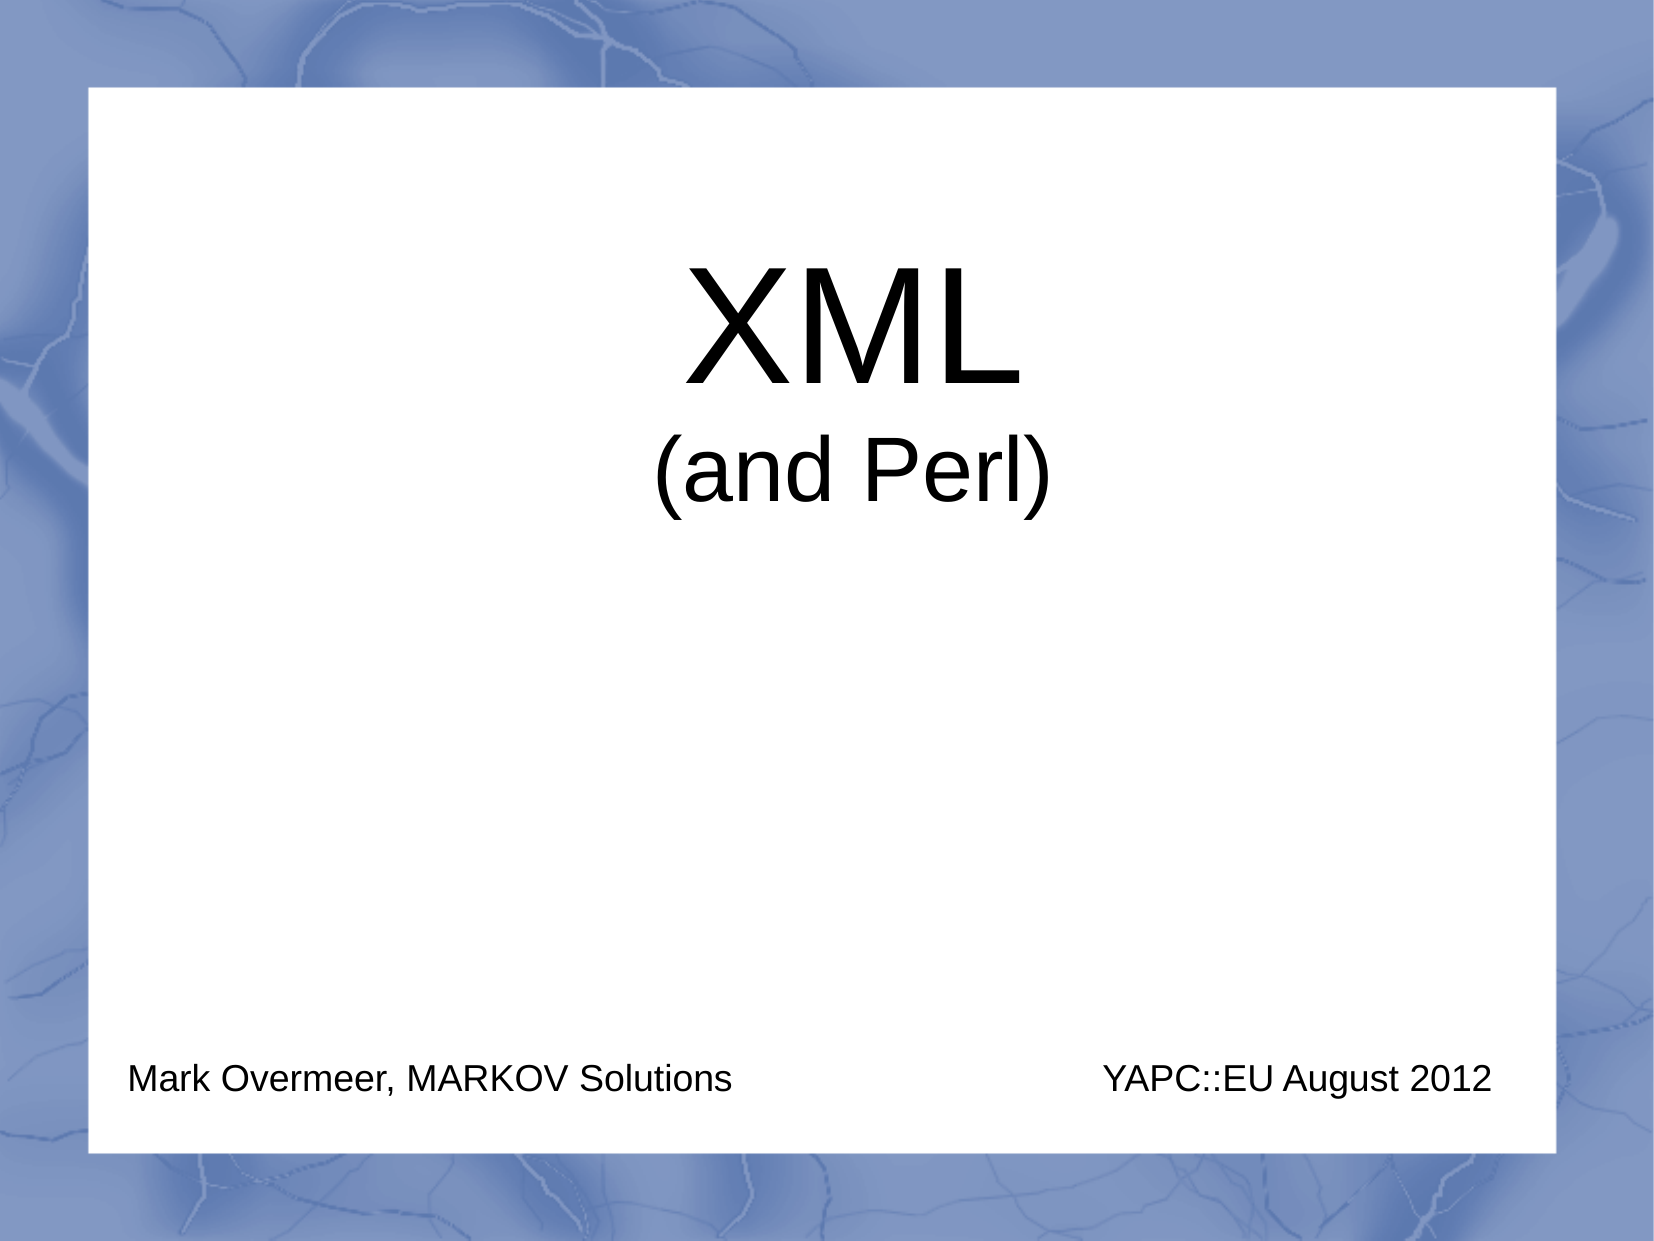

XML
(and Perl)
Mark Overmeer, MARKOV Solutions					YAPC::EU August 2012